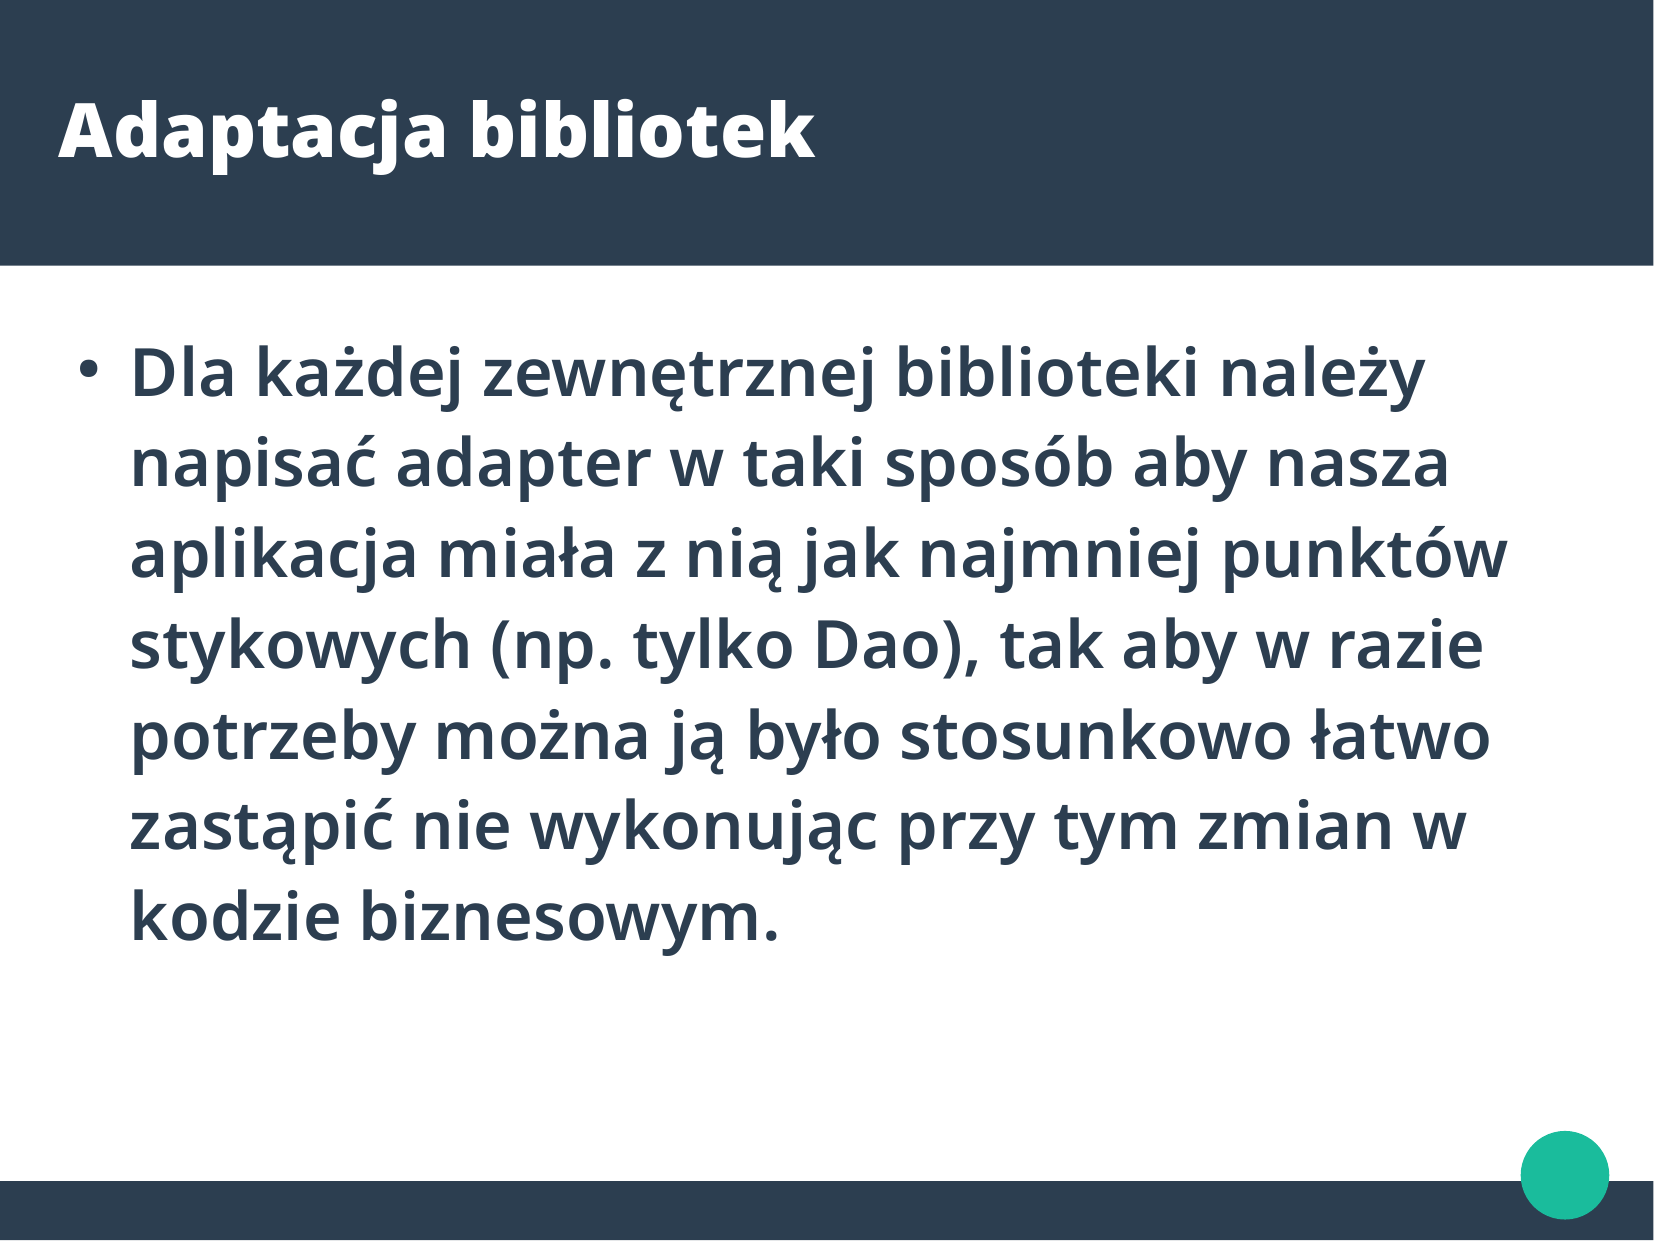

# Adaptacja bibliotek
Dla każdej zewnętrznej biblioteki należy napisać adapter w taki sposób aby nasza aplikacja miała z nią jak najmniej punktów stykowych (np. tylko Dao), tak aby w razie potrzeby można ją było stosunkowo łatwo zastąpić nie wykonując przy tym zmian w kodzie biznesowym.